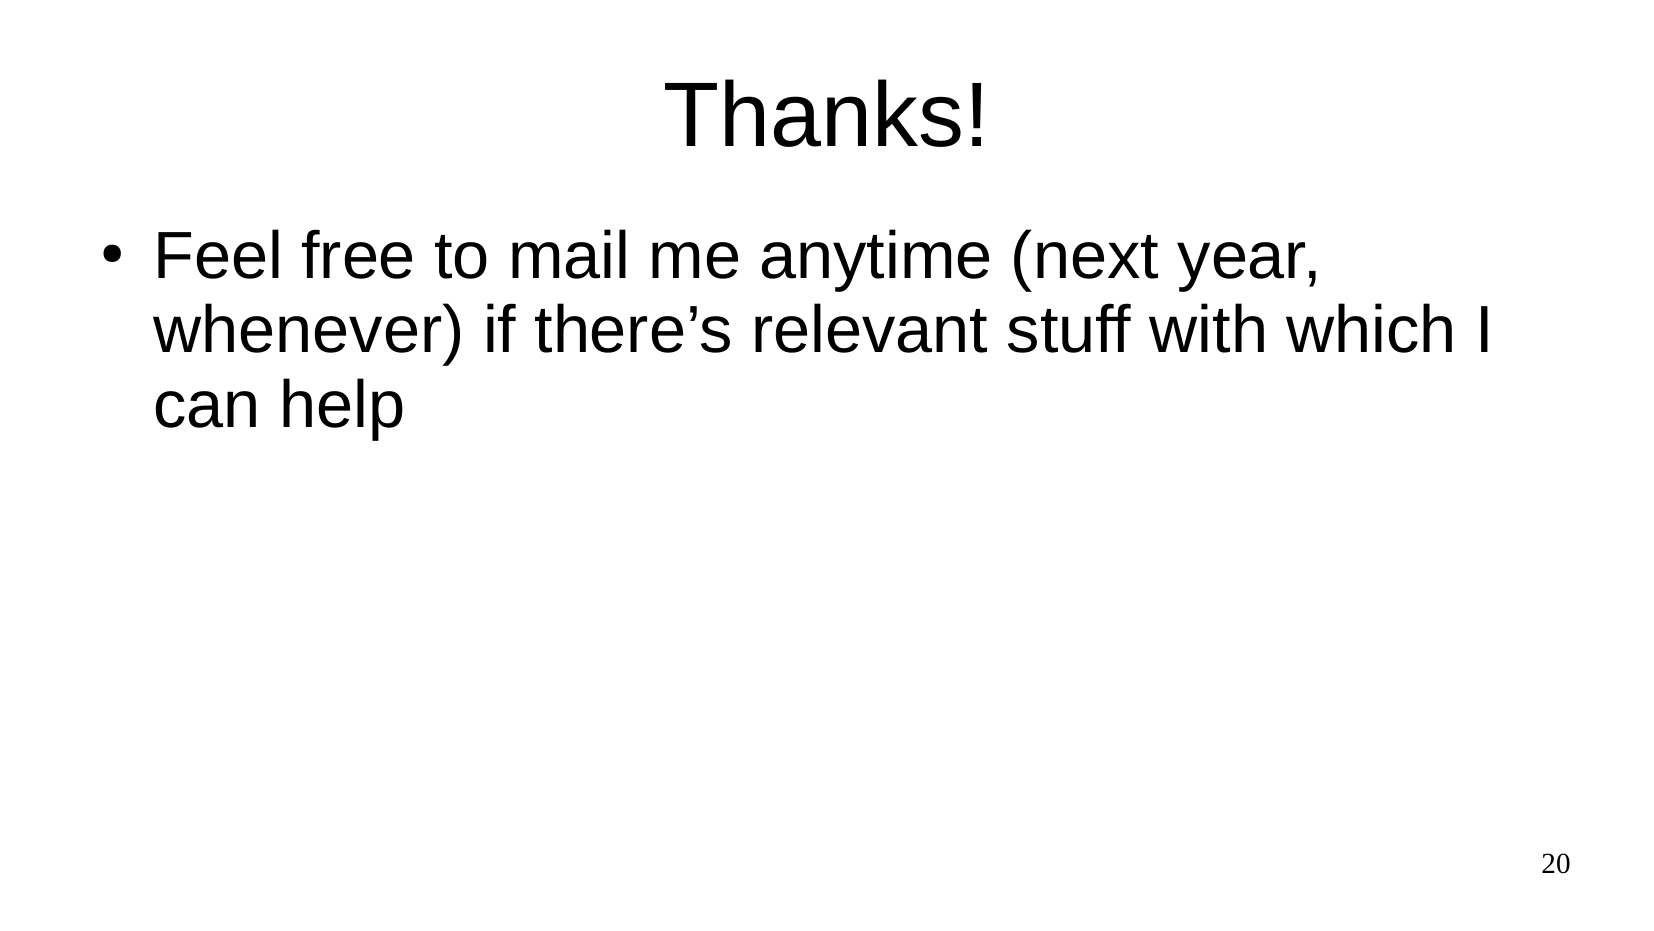

# Thanks!
Feel free to mail me anytime (next year, whenever) if there’s relevant stuff with which I can help
20